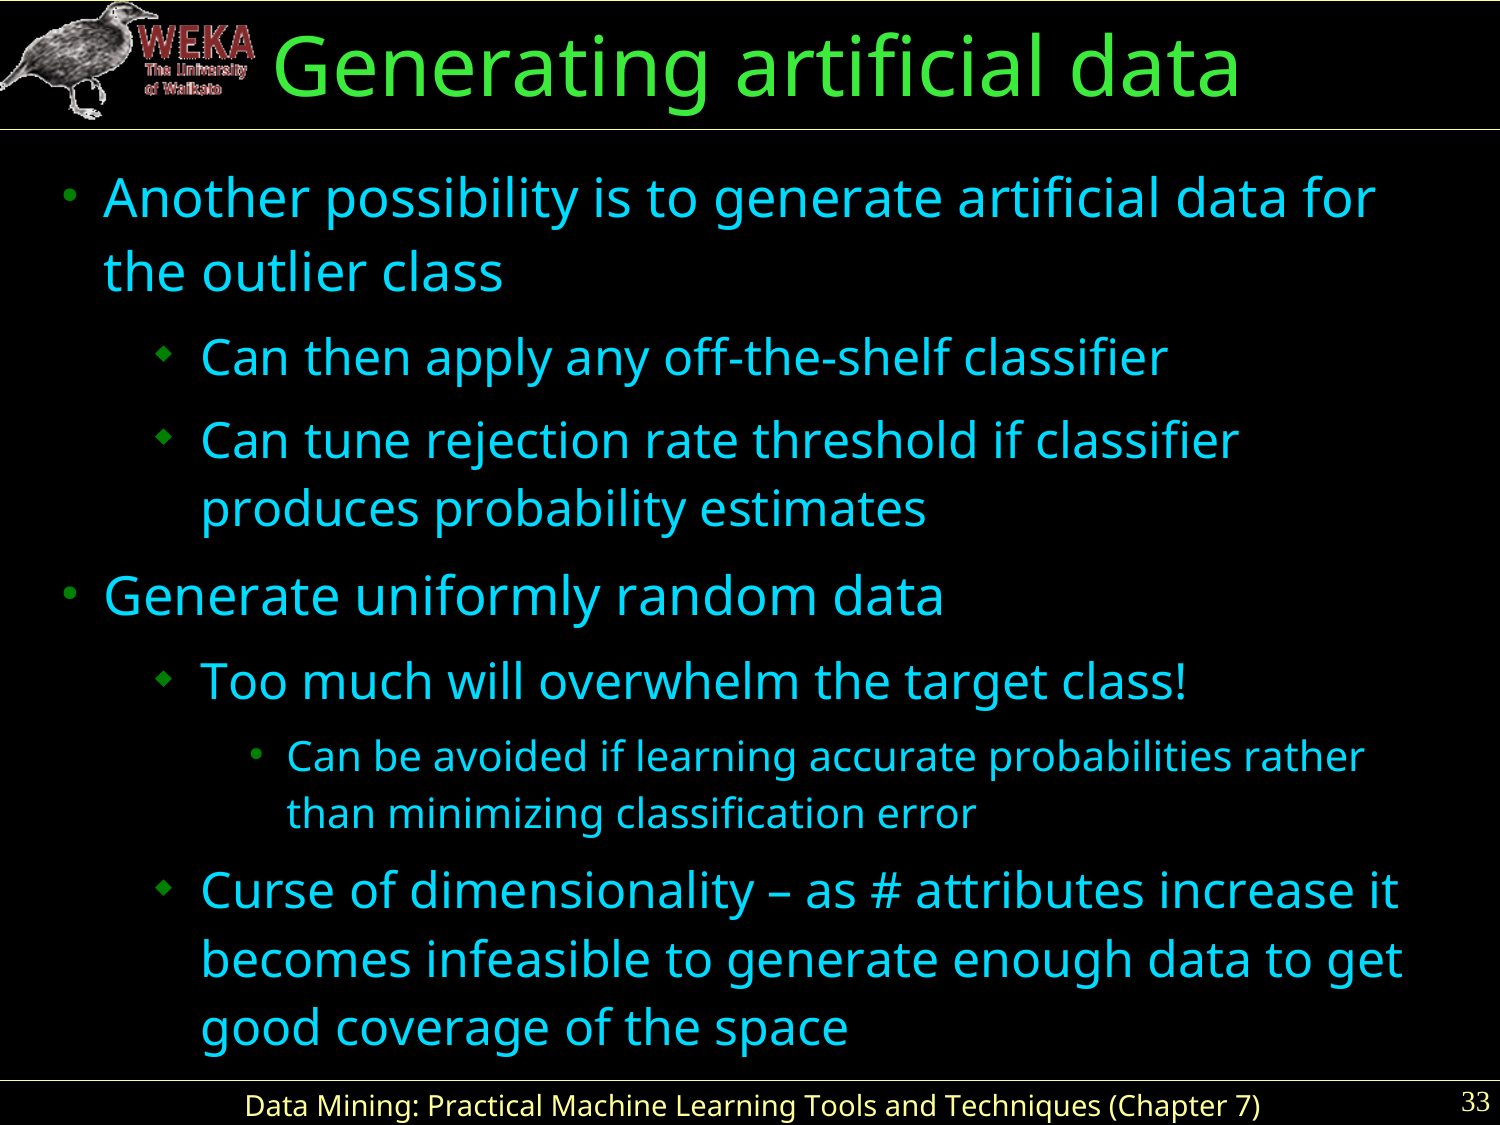

# Generating artificial data
Another possibility is to generate artificial data for the outlier class
Can then apply any off-the-shelf classifier
Can tune rejection rate threshold if classifier produces probability estimates
Generate uniformly random data
Too much will overwhelm the target class!
Can be avoided if learning accurate probabilities rather than minimizing classification error
Curse of dimensionality – as # attributes increase it becomes infeasible to generate enough data to get good coverage of the space
Data Mining: Practical Machine Learning Tools and Techniques (Chapter 7)
33